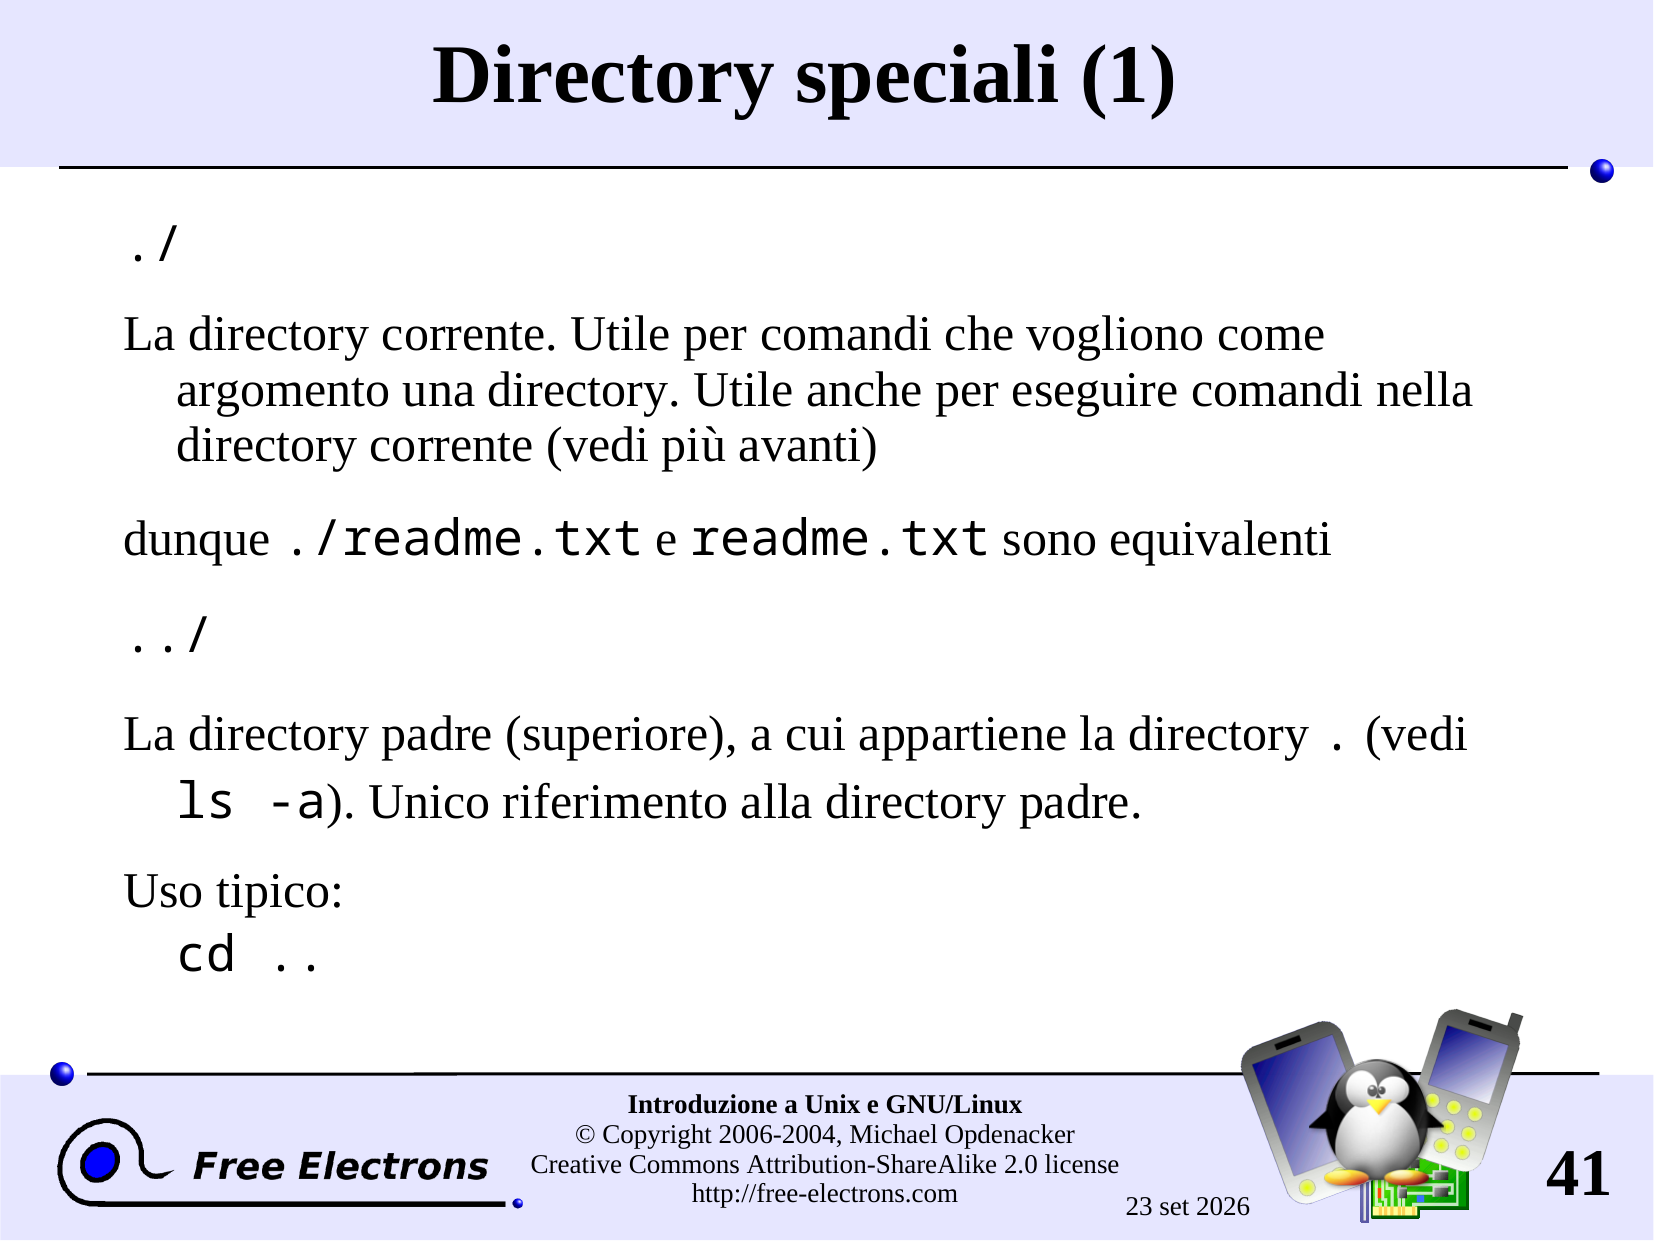

# Directory speciali (1)
./
La directory corrente. Utile per comandi che vogliono come argomento una directory. Utile anche per eseguire comandi nella directory corrente (vedi più avanti)
dunque ./readme.txt e readme.txt sono equivalenti
../
La directory padre (superiore), a cui appartiene la directory . (vedi ls -a). Unico riferimento alla directory padre.
Uso tipico:
cd ..